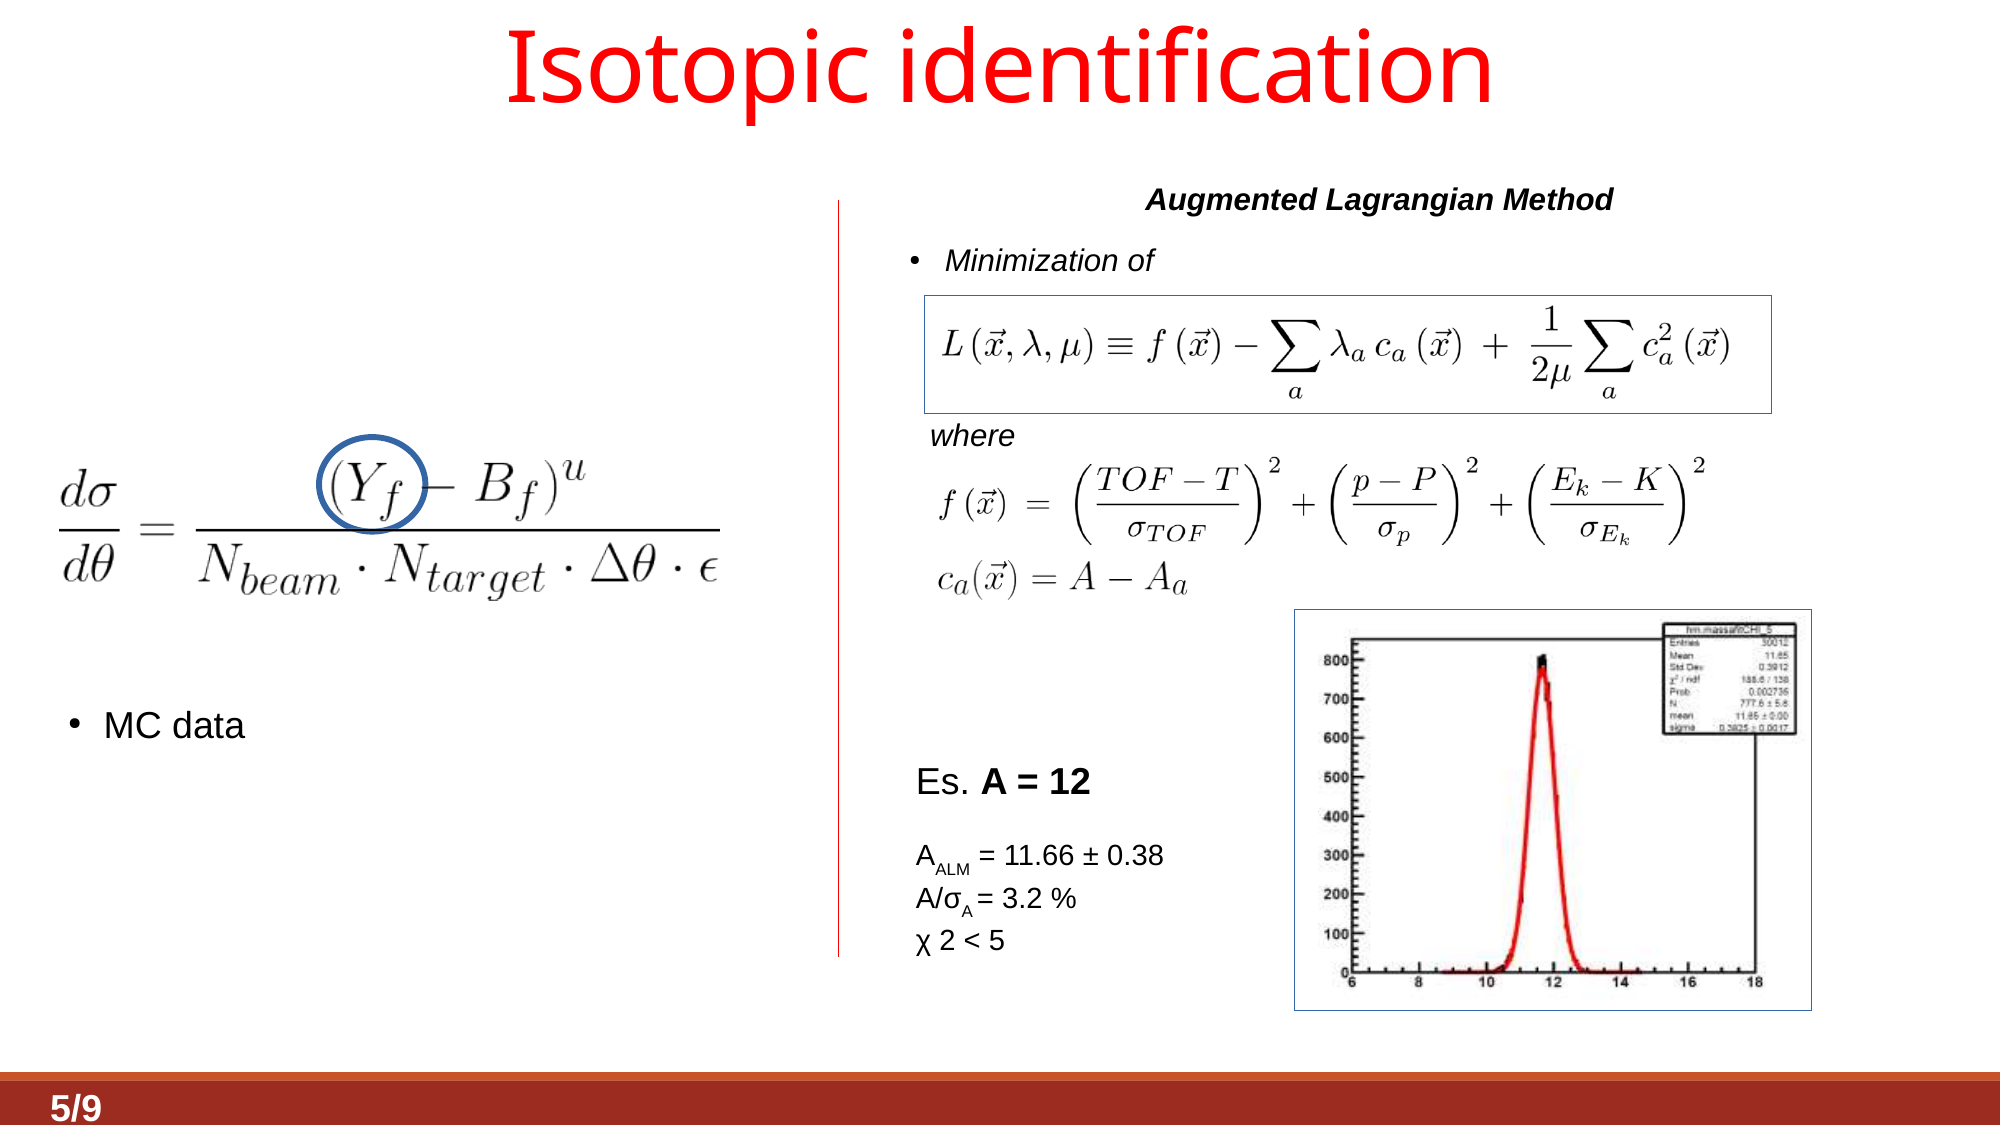

Isotopic identification
Augmented Lagrangian Method
Minimization of
where
MC data
Es. A = 12
AALM = 11.66 ± 0.38
A/σA = 3.2 %
χ 2 < 5
5/9